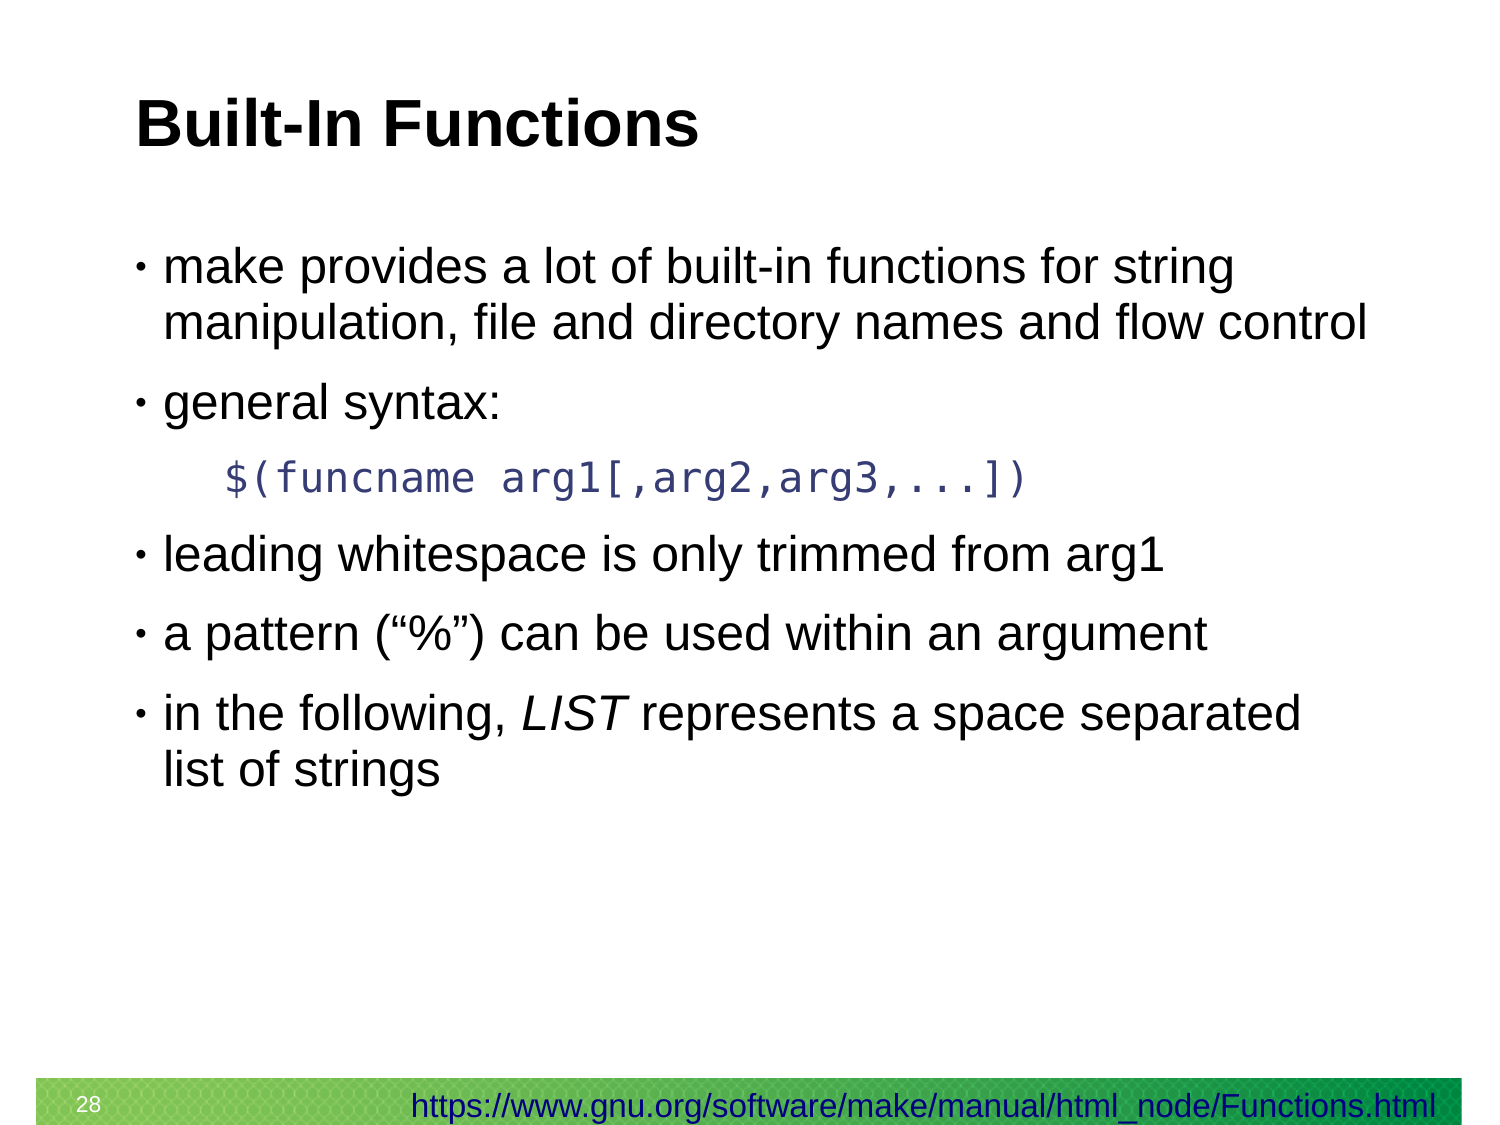

# Built-In Functions
make provides a lot of built-in functions for string manipulation, file and directory names and flow control
general syntax:
$(funcname arg1[,arg2,arg3,...])
leading whitespace is only trimmed from arg1
a pattern (“%”) can be used within an argument
in the following, LIST represents a space separated list of strings
https://www.gnu.org/software/make/manual/html_node/Functions.html